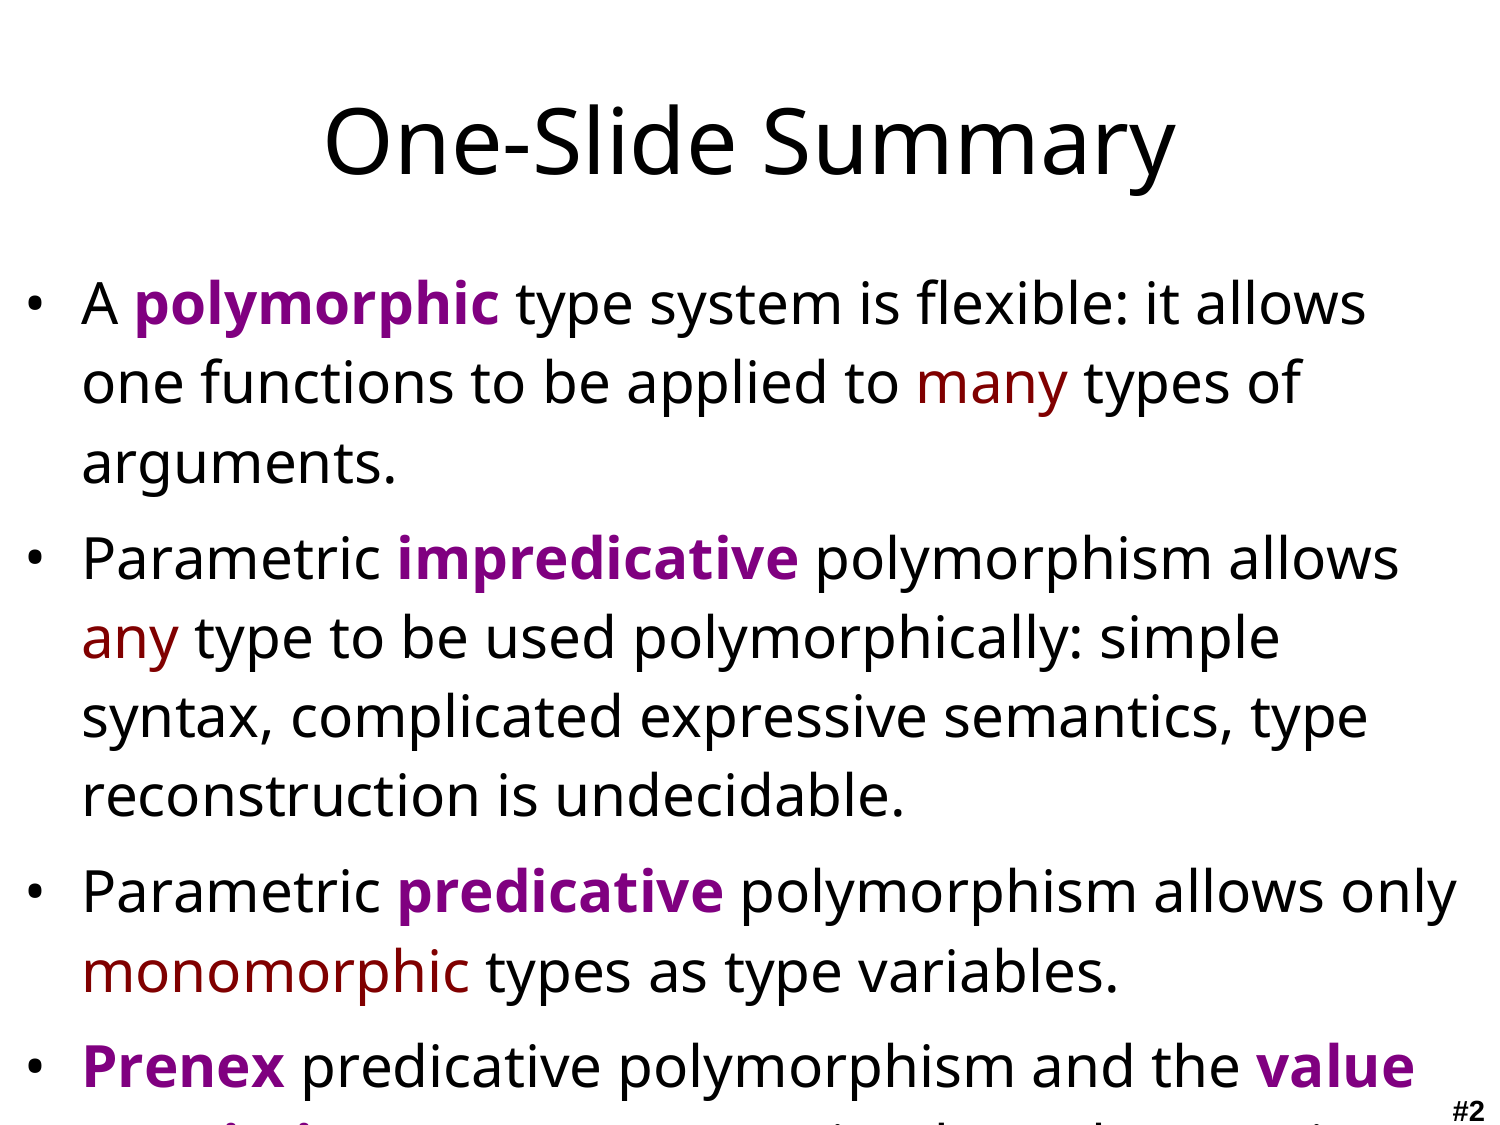

# One-Slide Summary
A polymorphic type system is flexible: it allows one functions to be applied to many types of arguments.
Parametric impredicative polymorphism allows any type to be used polymorphically: simple syntax, complicated expressive semantics, type reconstruction is undecidable.
Parametric predicative polymorphism allows only monomorphic types as type variables.
Prenex predicative polymorphism and the value restriction are two constrained, weaker versions of predicative polymorphism.
2